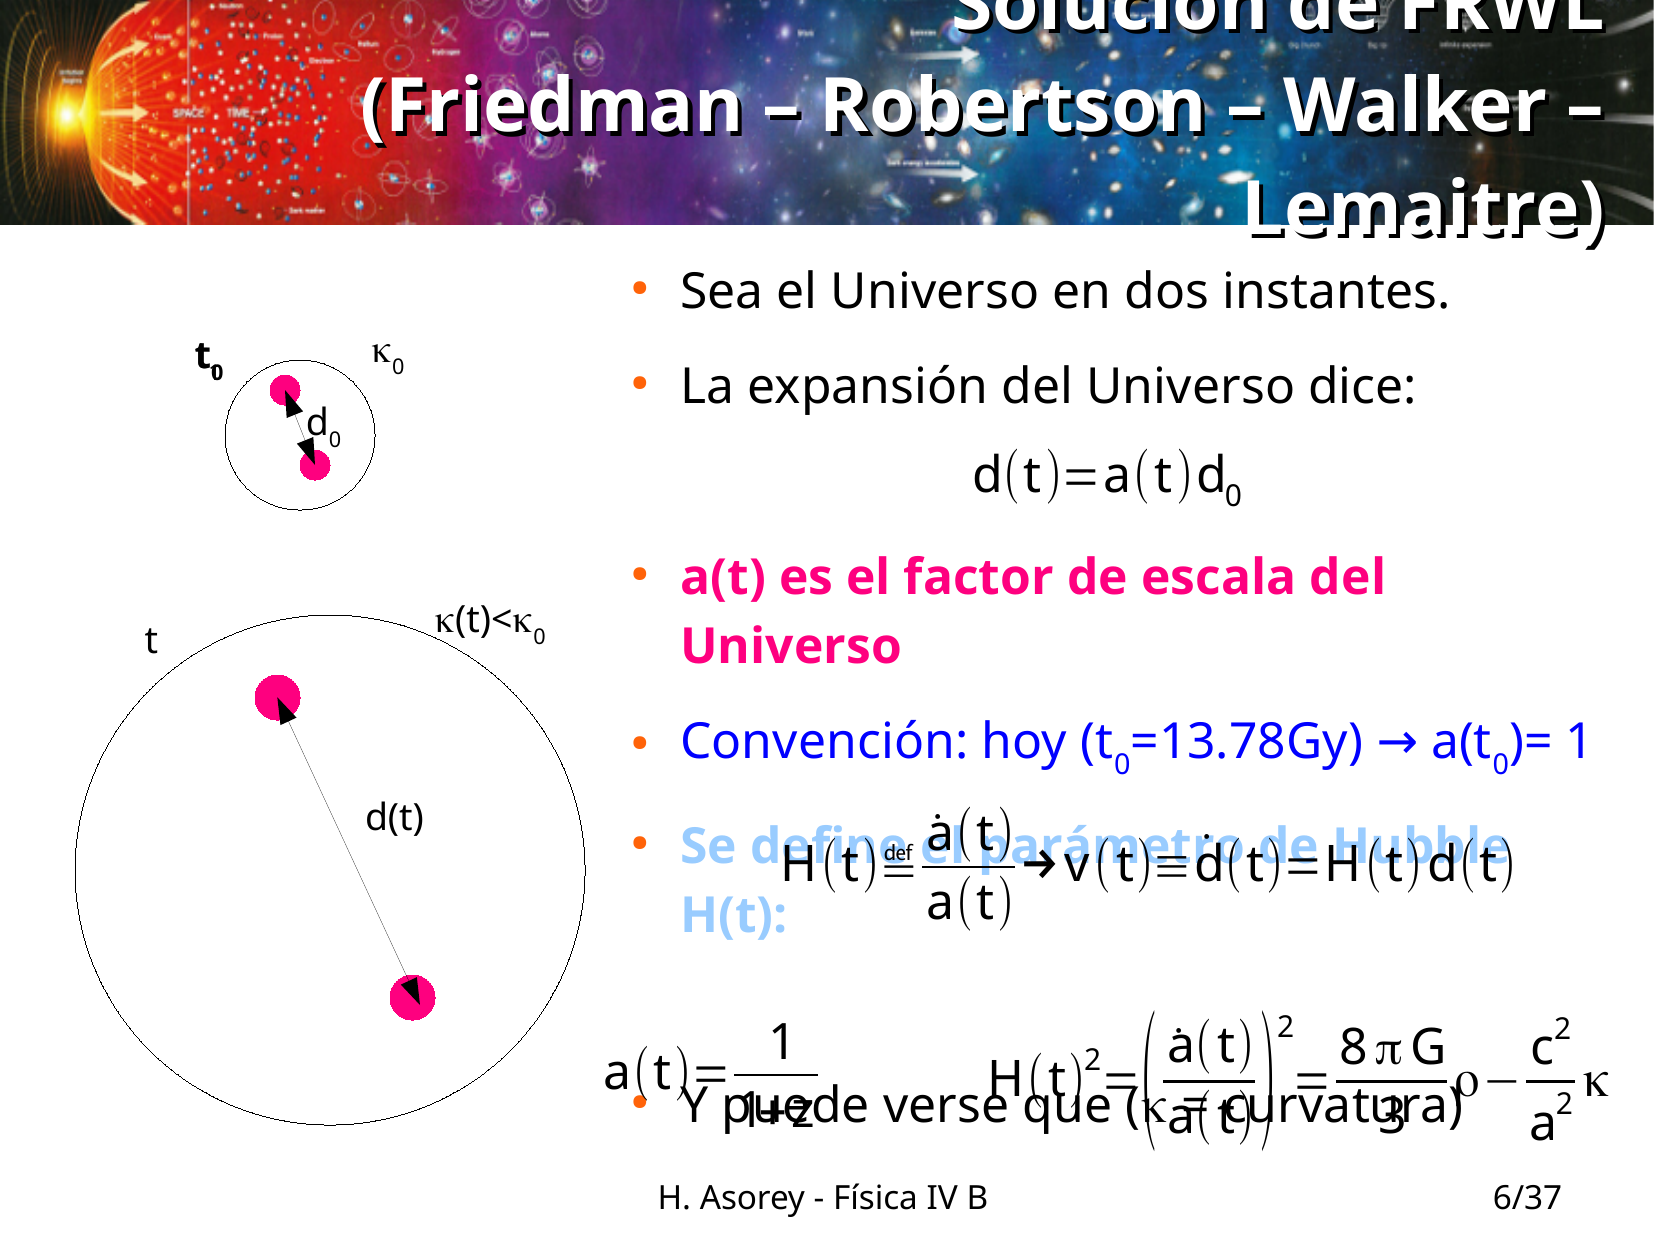

# Solución de FRWL (Friedman – Robertson – Walker – Lemaitre)
Sea el Universo en dos instantes.
La expansión del Universo dice:
a(t) es el factor de escala del Universo
Convención: hoy (t0=13.78Gy) → a(t0)= 1
Se define el parámetro de Hubble H(t):
Y puede verse que (k = curvatura)
k0
t1
t0
d0
k(t)<k0
t
d(t)
H. Asorey - Física IV B
6